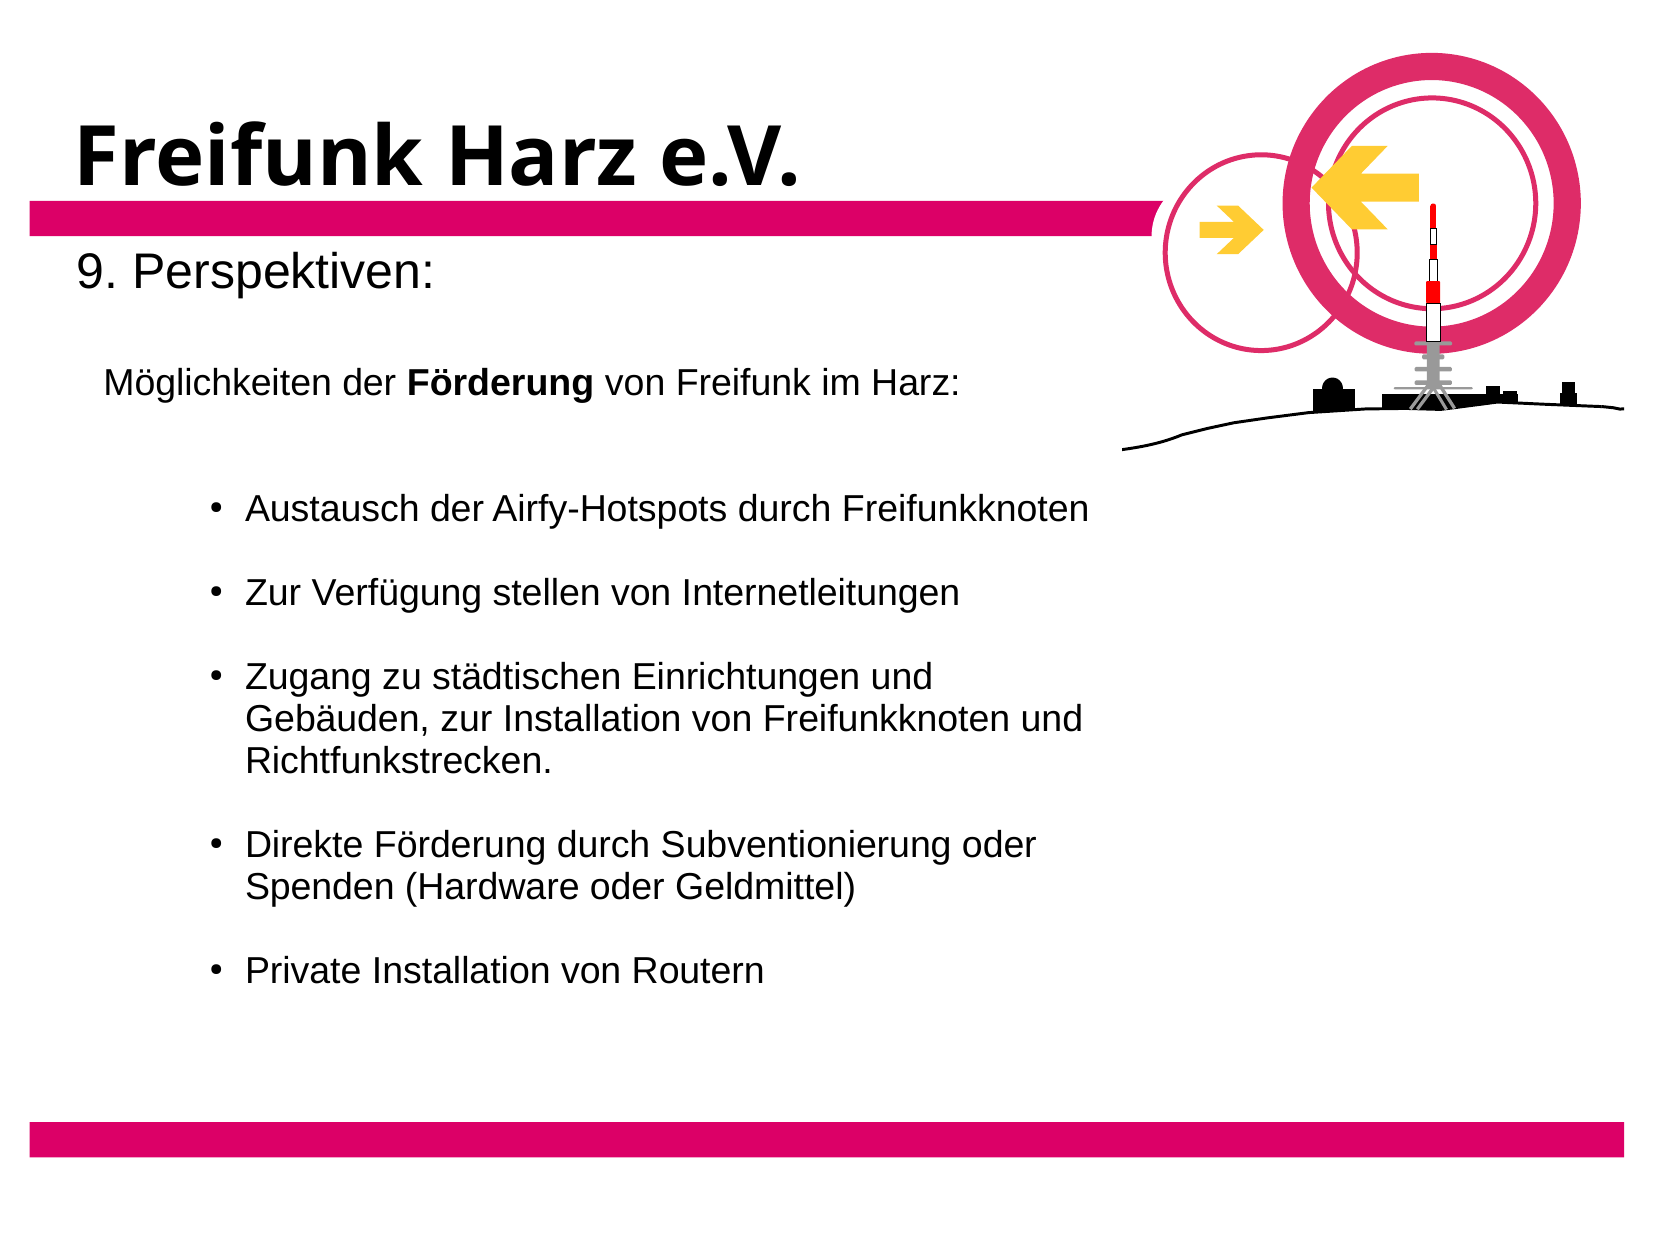

# 9. Perspektiven:
Möglichkeiten der Förderung von Freifunk im Harz:
Austausch der Airfy-Hotspots durch Freifunkknoten
Zur Verfügung stellen von Internetleitungen
Zugang zu städtischen Einrichtungen und Gebäuden, zur Installation von Freifunkknoten und Richtfunkstrecken.
Direkte Förderung durch Subventionierung oder Spenden (Hardware oder Geldmittel)
Private Installation von Routern